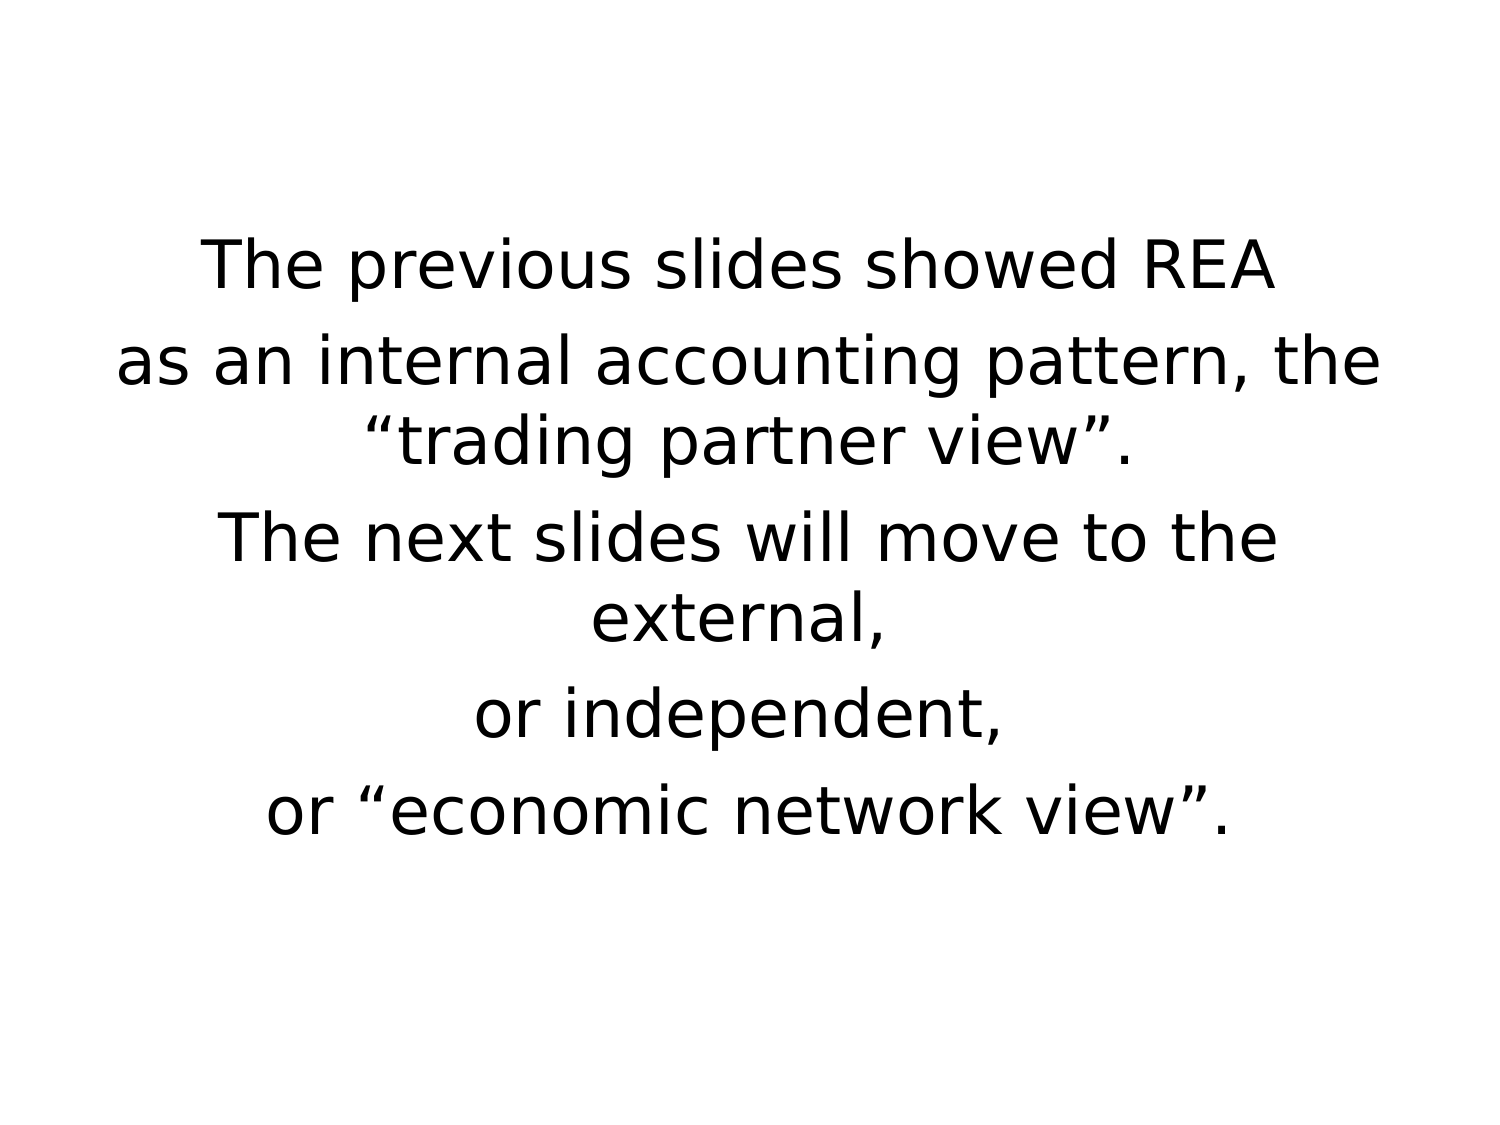

# The previous slides showed REA
as an internal accounting pattern, the “trading partner view”.
The next slides will move to the external,
or independent,
or “economic network view”.